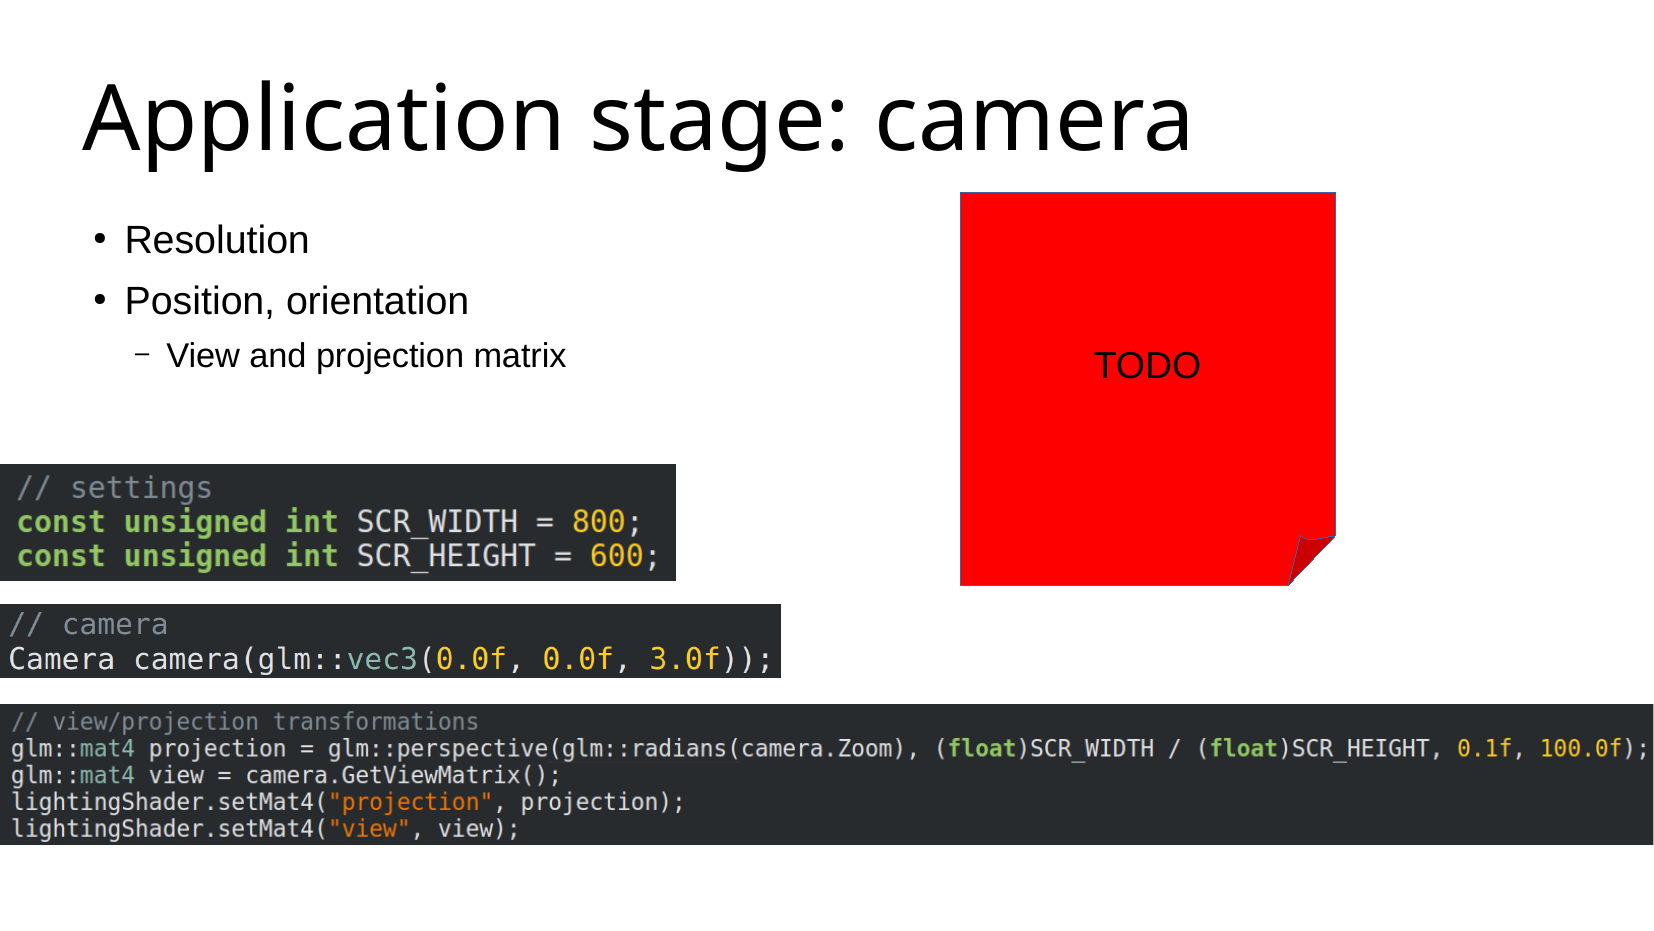

# Application stage: camera
TODO
Resolution
Position, orientation
View and projection matrix